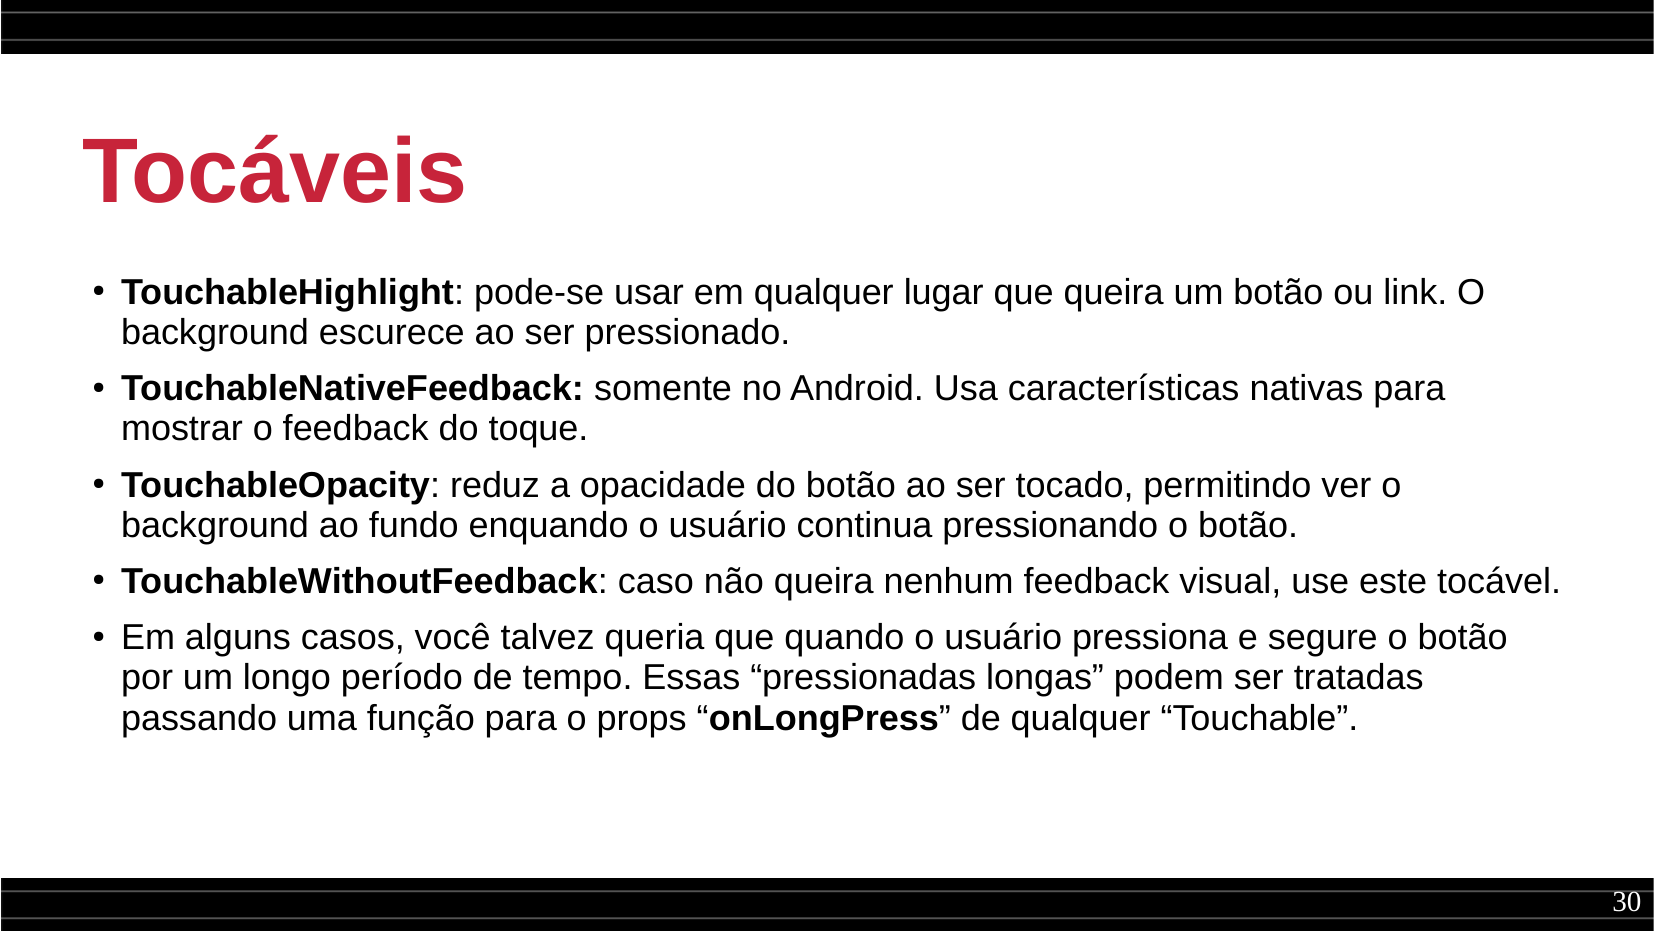

# Tocáveis
TouchableHighlight: pode-se usar em qualquer lugar que queira um botão ou link. O background escurece ao ser pressionado.
TouchableNativeFeedback: somente no Android. Usa características nativas para mostrar o feedback do toque.
TouchableOpacity: reduz a opacidade do botão ao ser tocado, permitindo ver o background ao fundo enquando o usuário continua pressionando o botão.
TouchableWithoutFeedback: caso não queira nenhum feedback visual, use este tocável.
Em alguns casos, você talvez queria que quando o usuário pressiona e segure o botão por um longo período de tempo. Essas “pressionadas longas” podem ser tratadas passando uma função para o props “onLongPress” de qualquer “Touchable”.